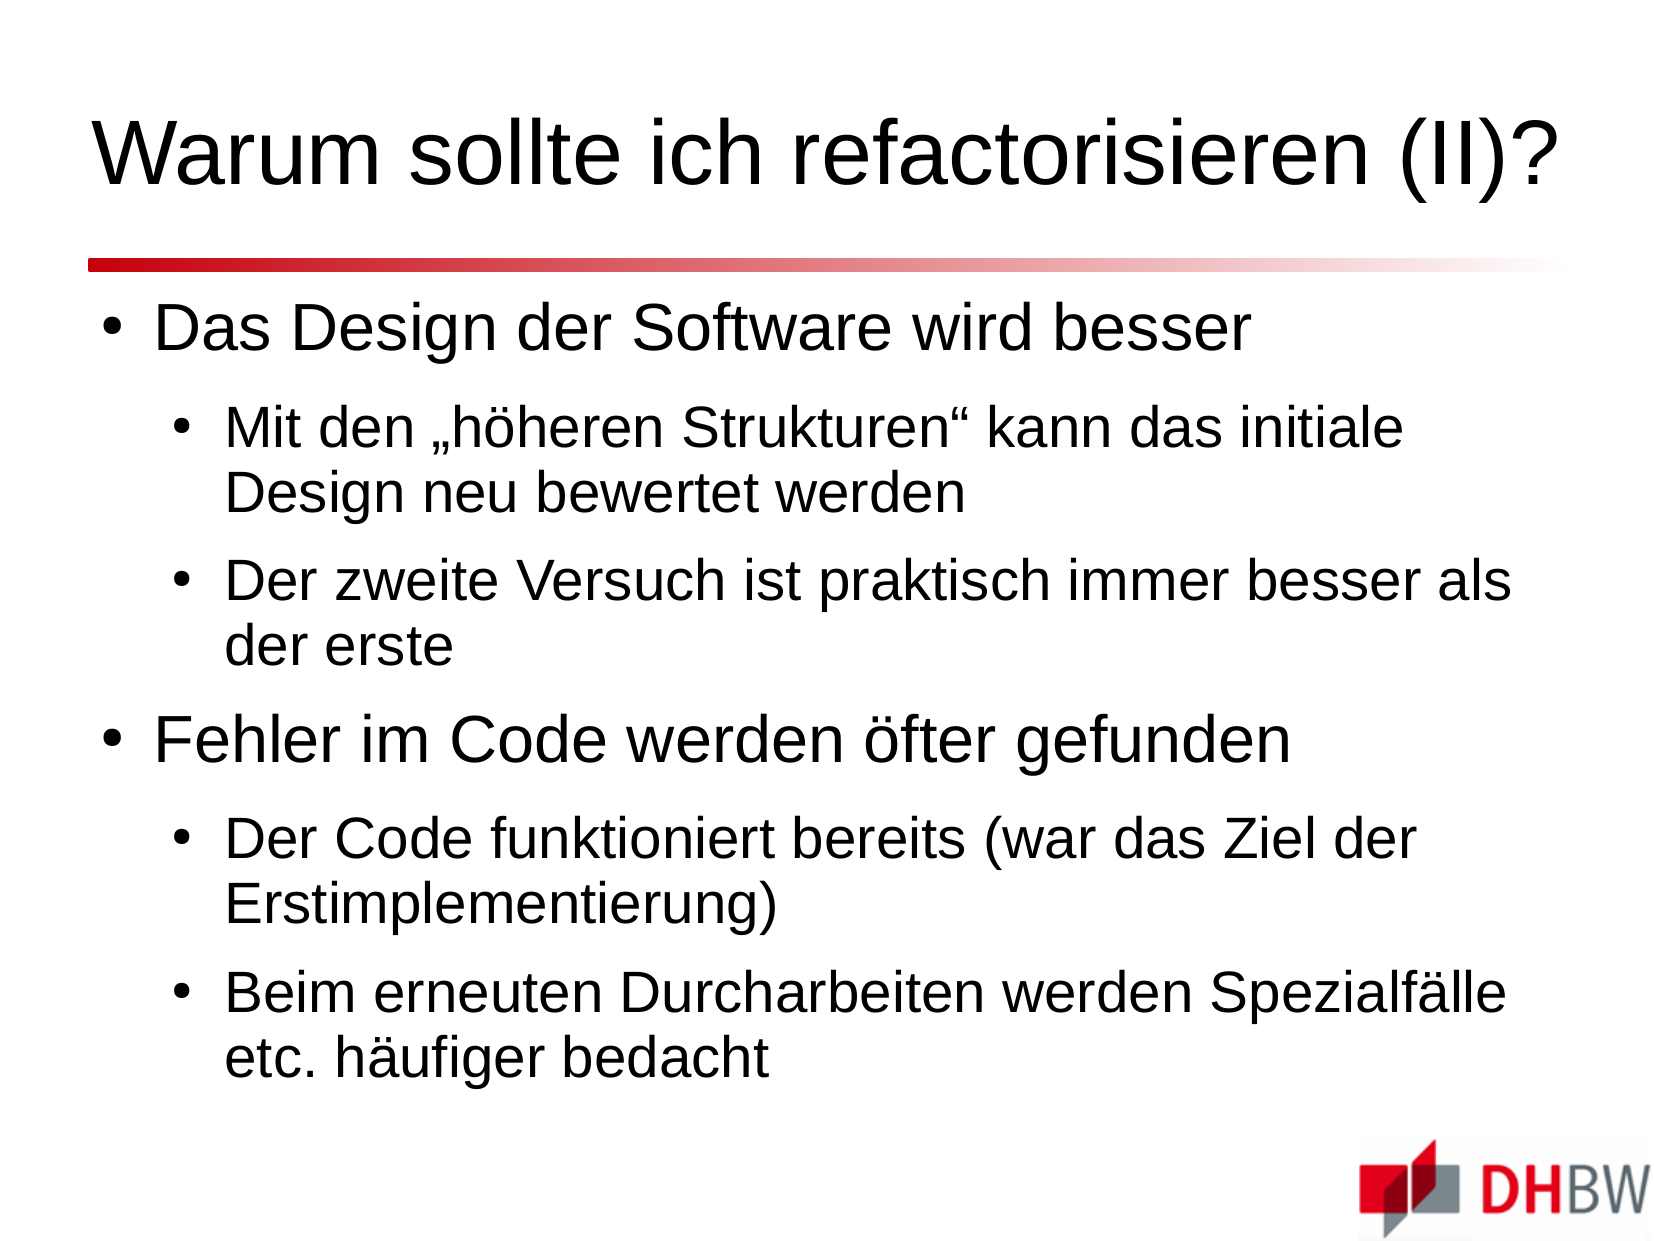

# Warum sollte ich refactorisieren (II)?
Das Design der Software wird besser
Mit den „höheren Strukturen“ kann das initiale Design neu bewertet werden
Der zweite Versuch ist praktisch immer besser als der erste
Fehler im Code werden öfter gefunden
Der Code funktioniert bereits (war das Ziel der Erstimplementierung)
Beim erneuten Durcharbeiten werden Spezialfälle etc. häufiger bedacht